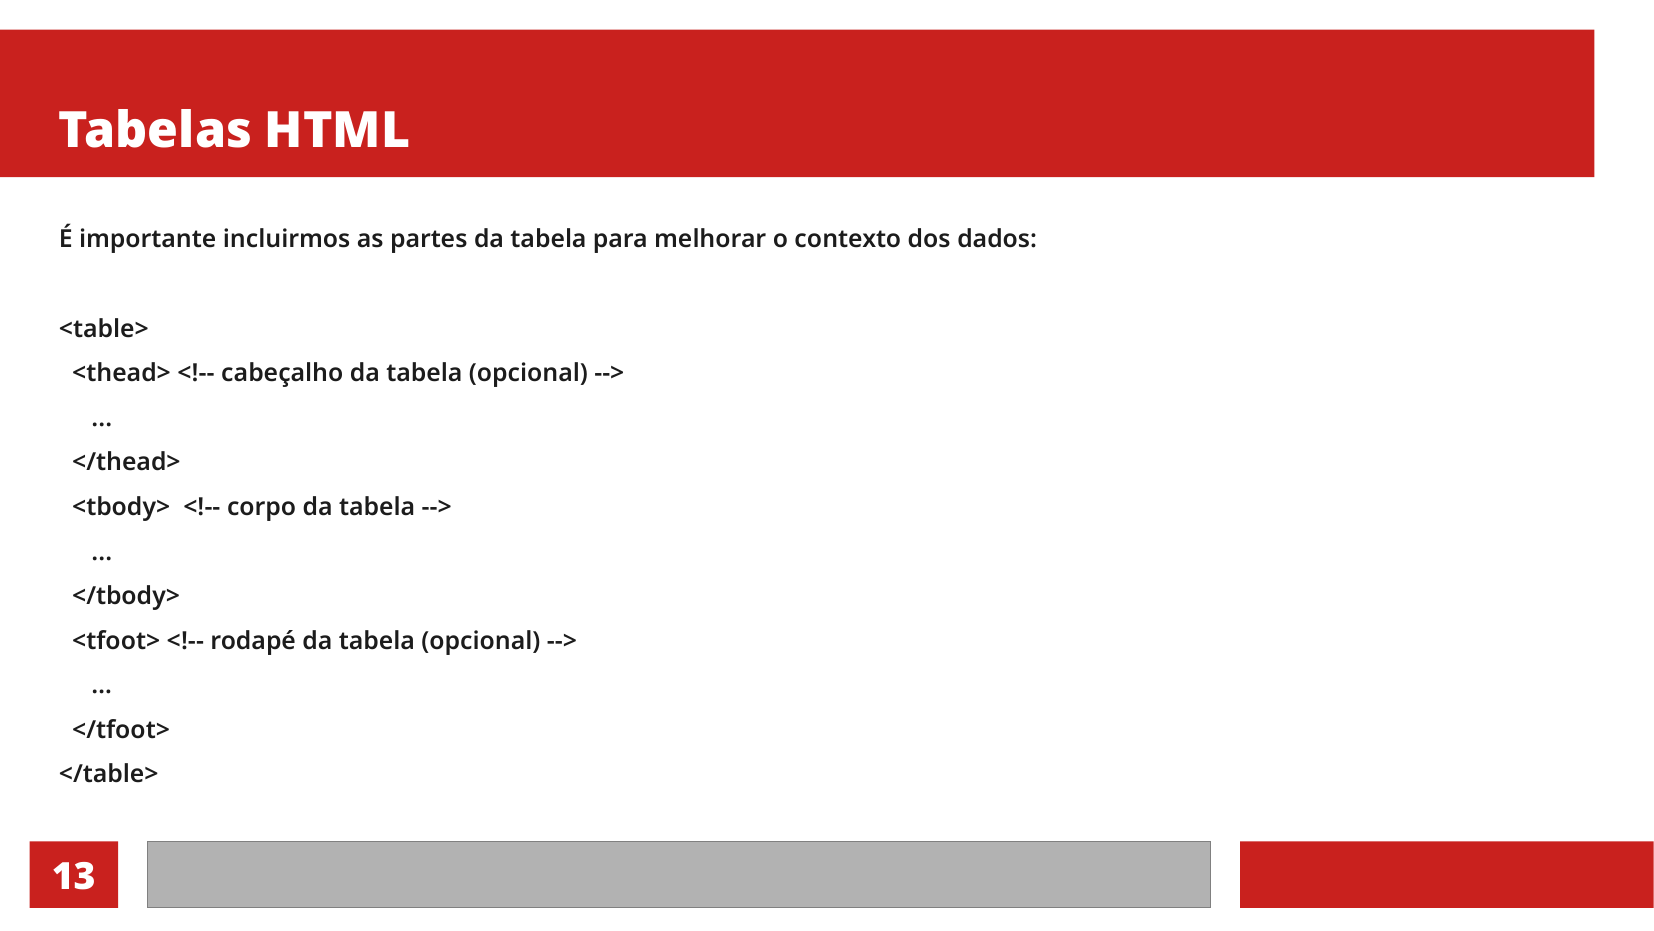

# Tabelas HTML
É importante incluirmos as partes da tabela para melhorar o contexto dos dados:
<table>
 <thead> <!-- cabeçalho da tabela (opcional) -->
 ...
 </thead>
 <tbody> <!-- corpo da tabela -->
 ...
 </tbody>
 <tfoot> <!-- rodapé da tabela (opcional) -->
 …
 </tfoot>
</table>
13